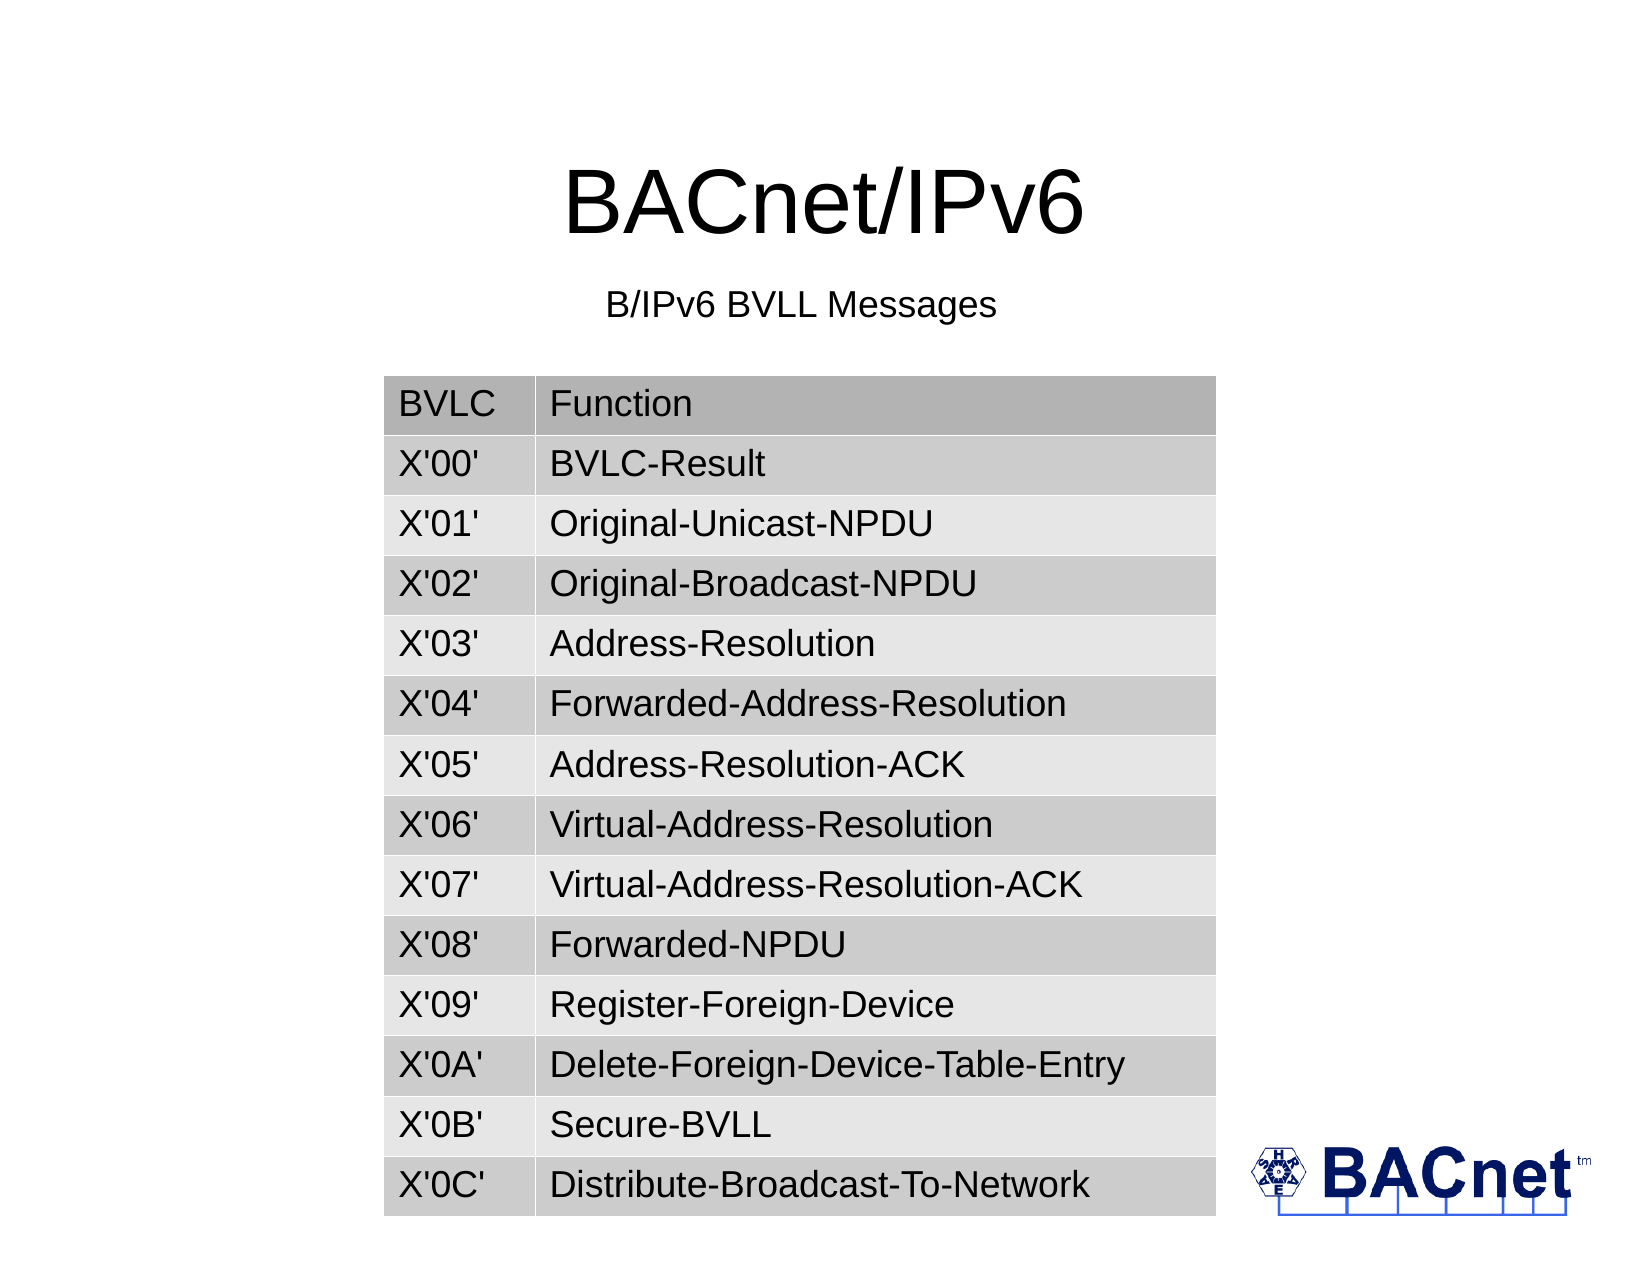

# BACnet/IPv6
B/IPv6 BVLL Messages
| BVLC | Function |
| --- | --- |
| X'00' | BVLC-Result |
| X'01' | Original-Unicast-NPDU |
| X'02' | Original-Broadcast-NPDU |
| X'03' | Address-Resolution |
| X'04' | Forwarded-Address-Resolution |
| X'05' | Address-Resolution-ACK |
| X'06' | Virtual-Address-Resolution |
| X'07' | Virtual-Address-Resolution-ACK |
| X'08' | Forwarded-NPDU |
| X'09' | Register-Foreign-Device |
| X'0A' | Delete-Foreign-Device-Table-Entry |
| X'0B' | Secure-BVLL |
| X'0C' | Distribute-Broadcast-To-Network |